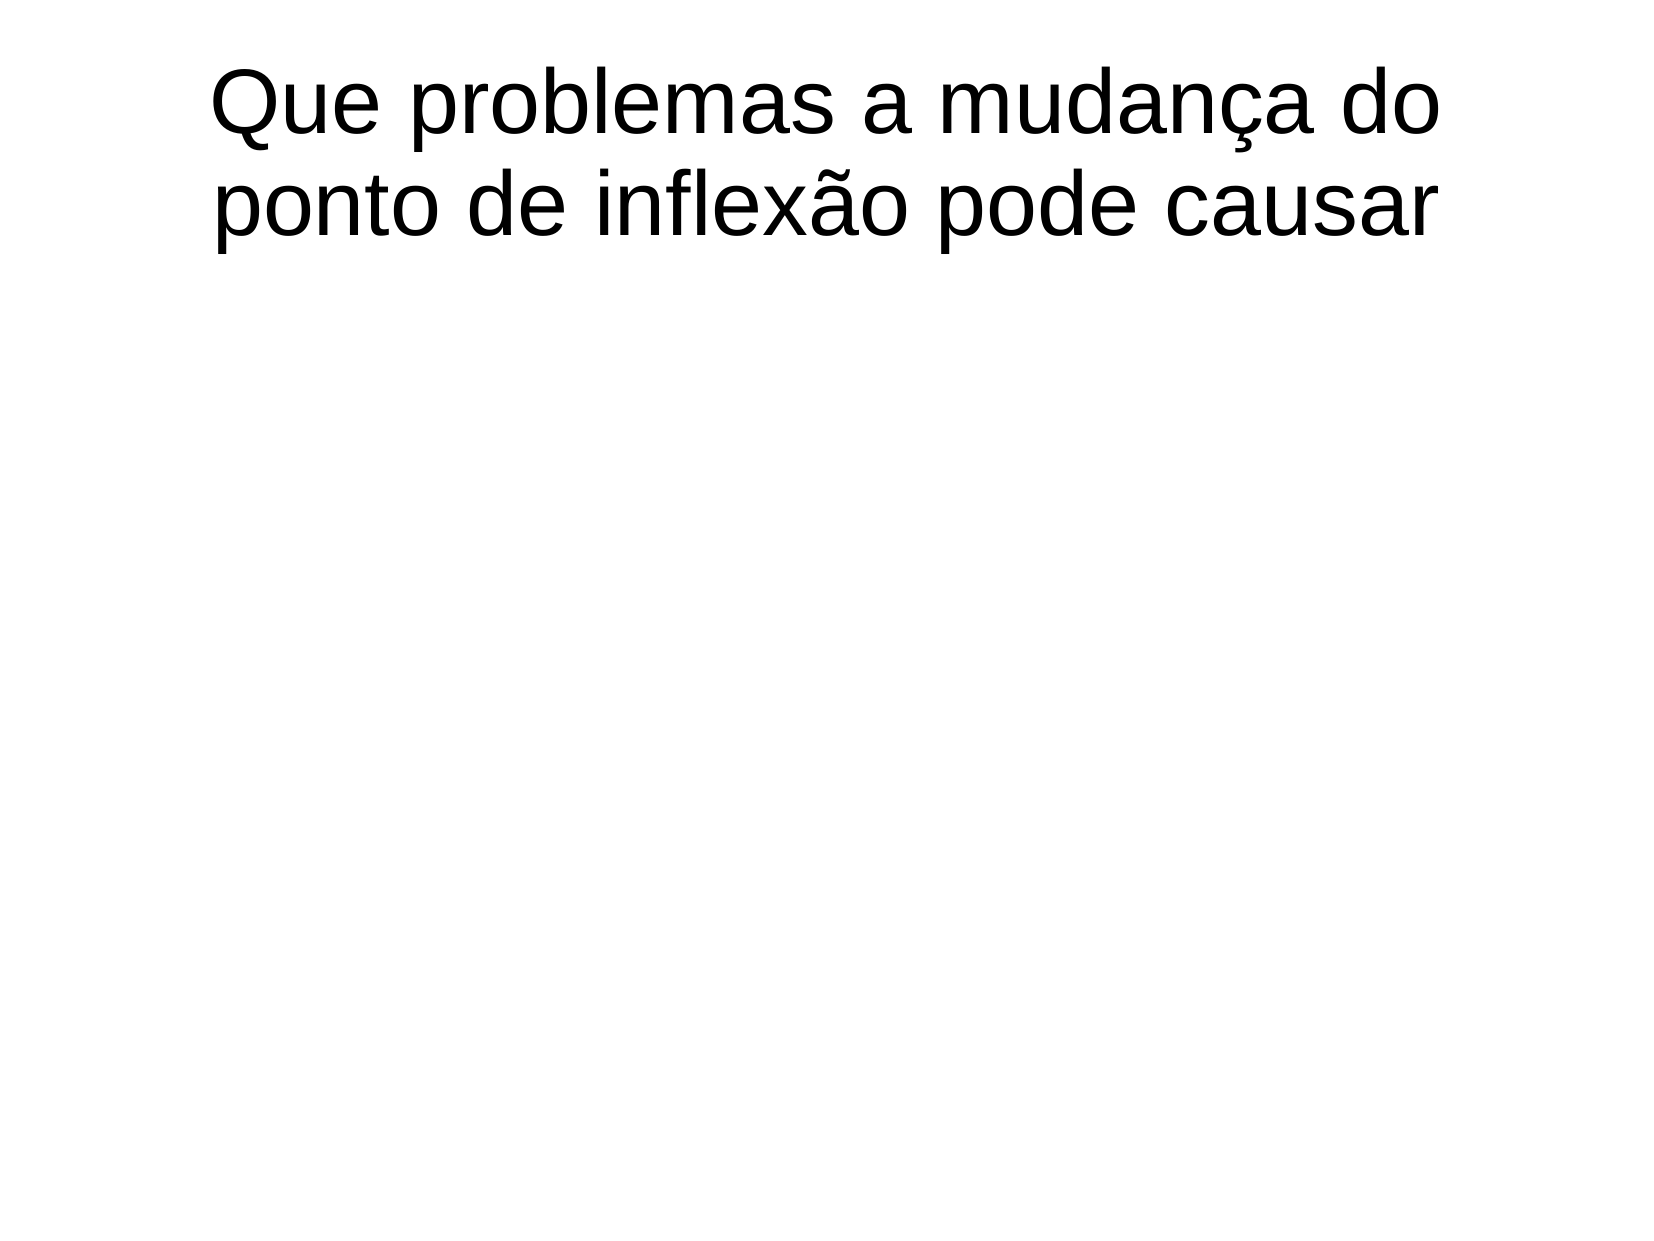

# Que problemas a mudança do ponto de inflexão pode causar